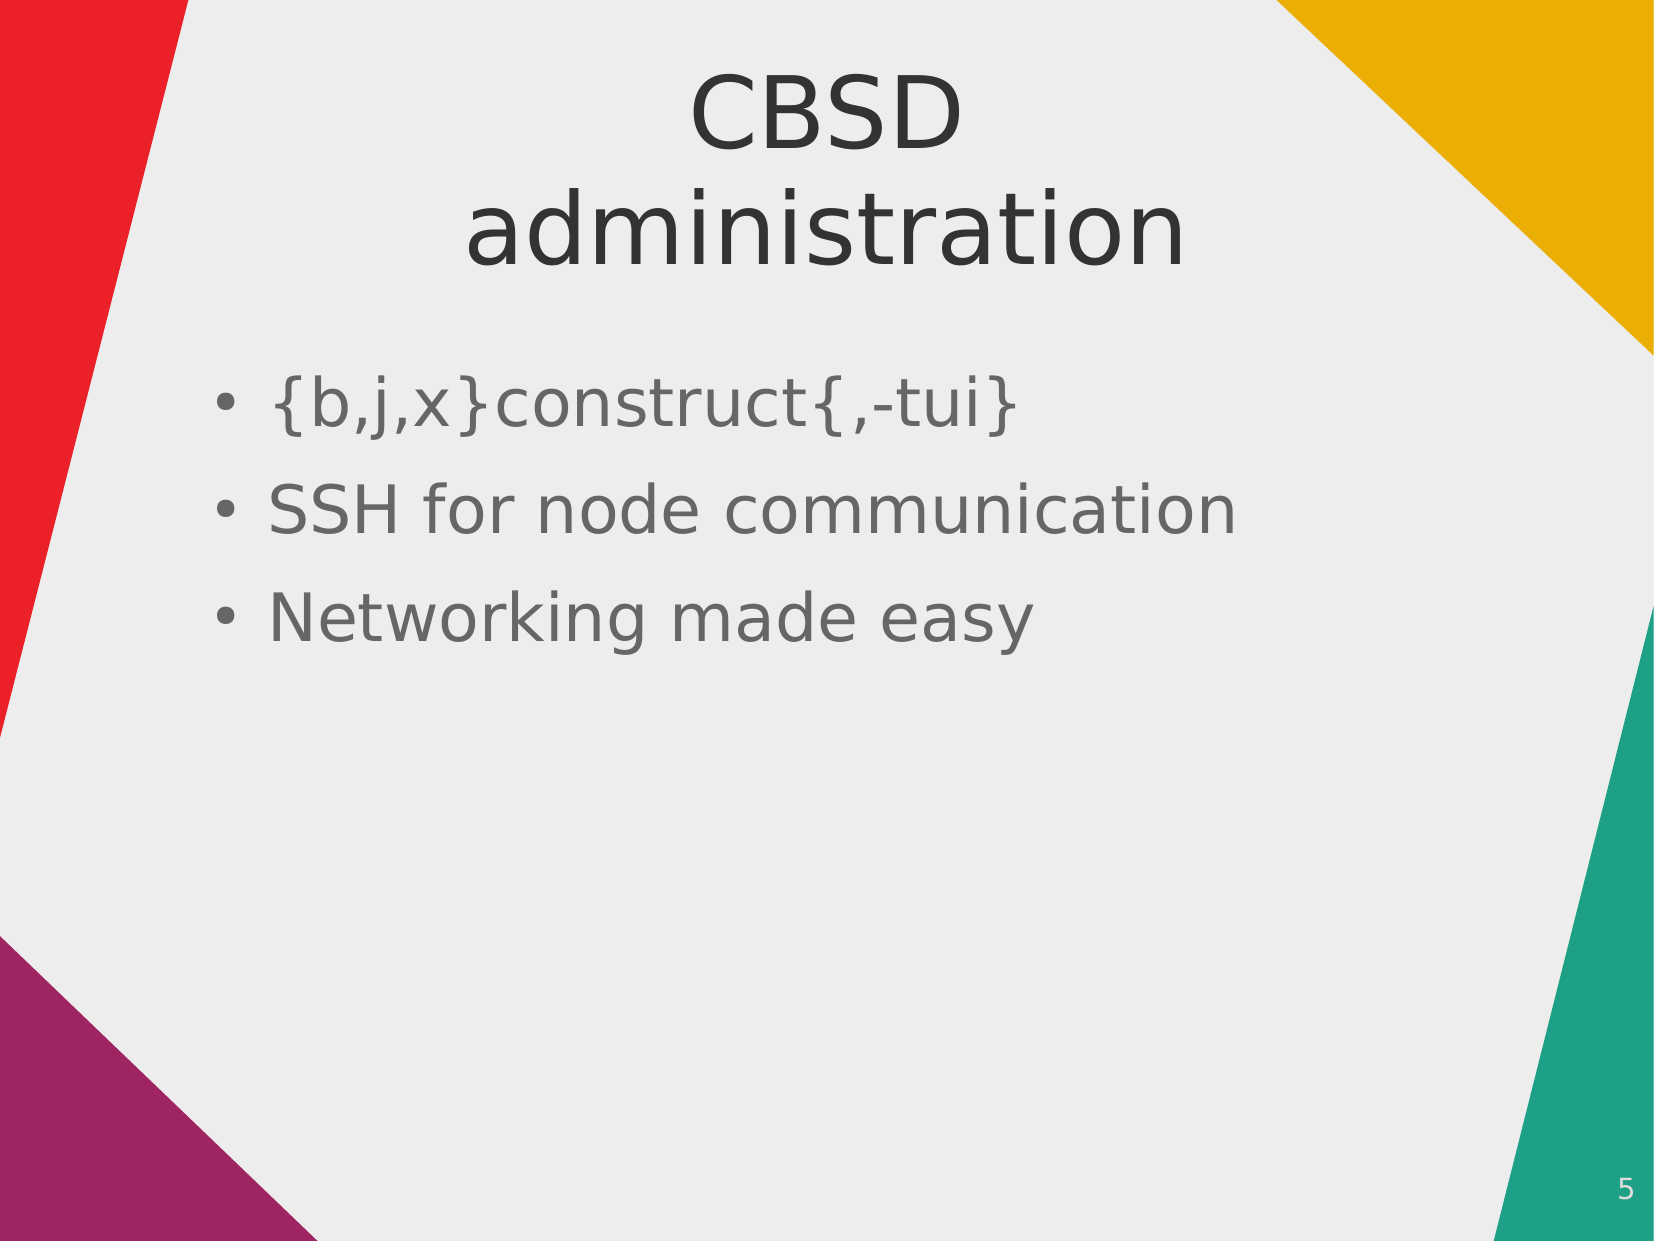

# CBSD administration
{b,j,x}construct{,-tui}
SSH for node communication
Networking made easy
5